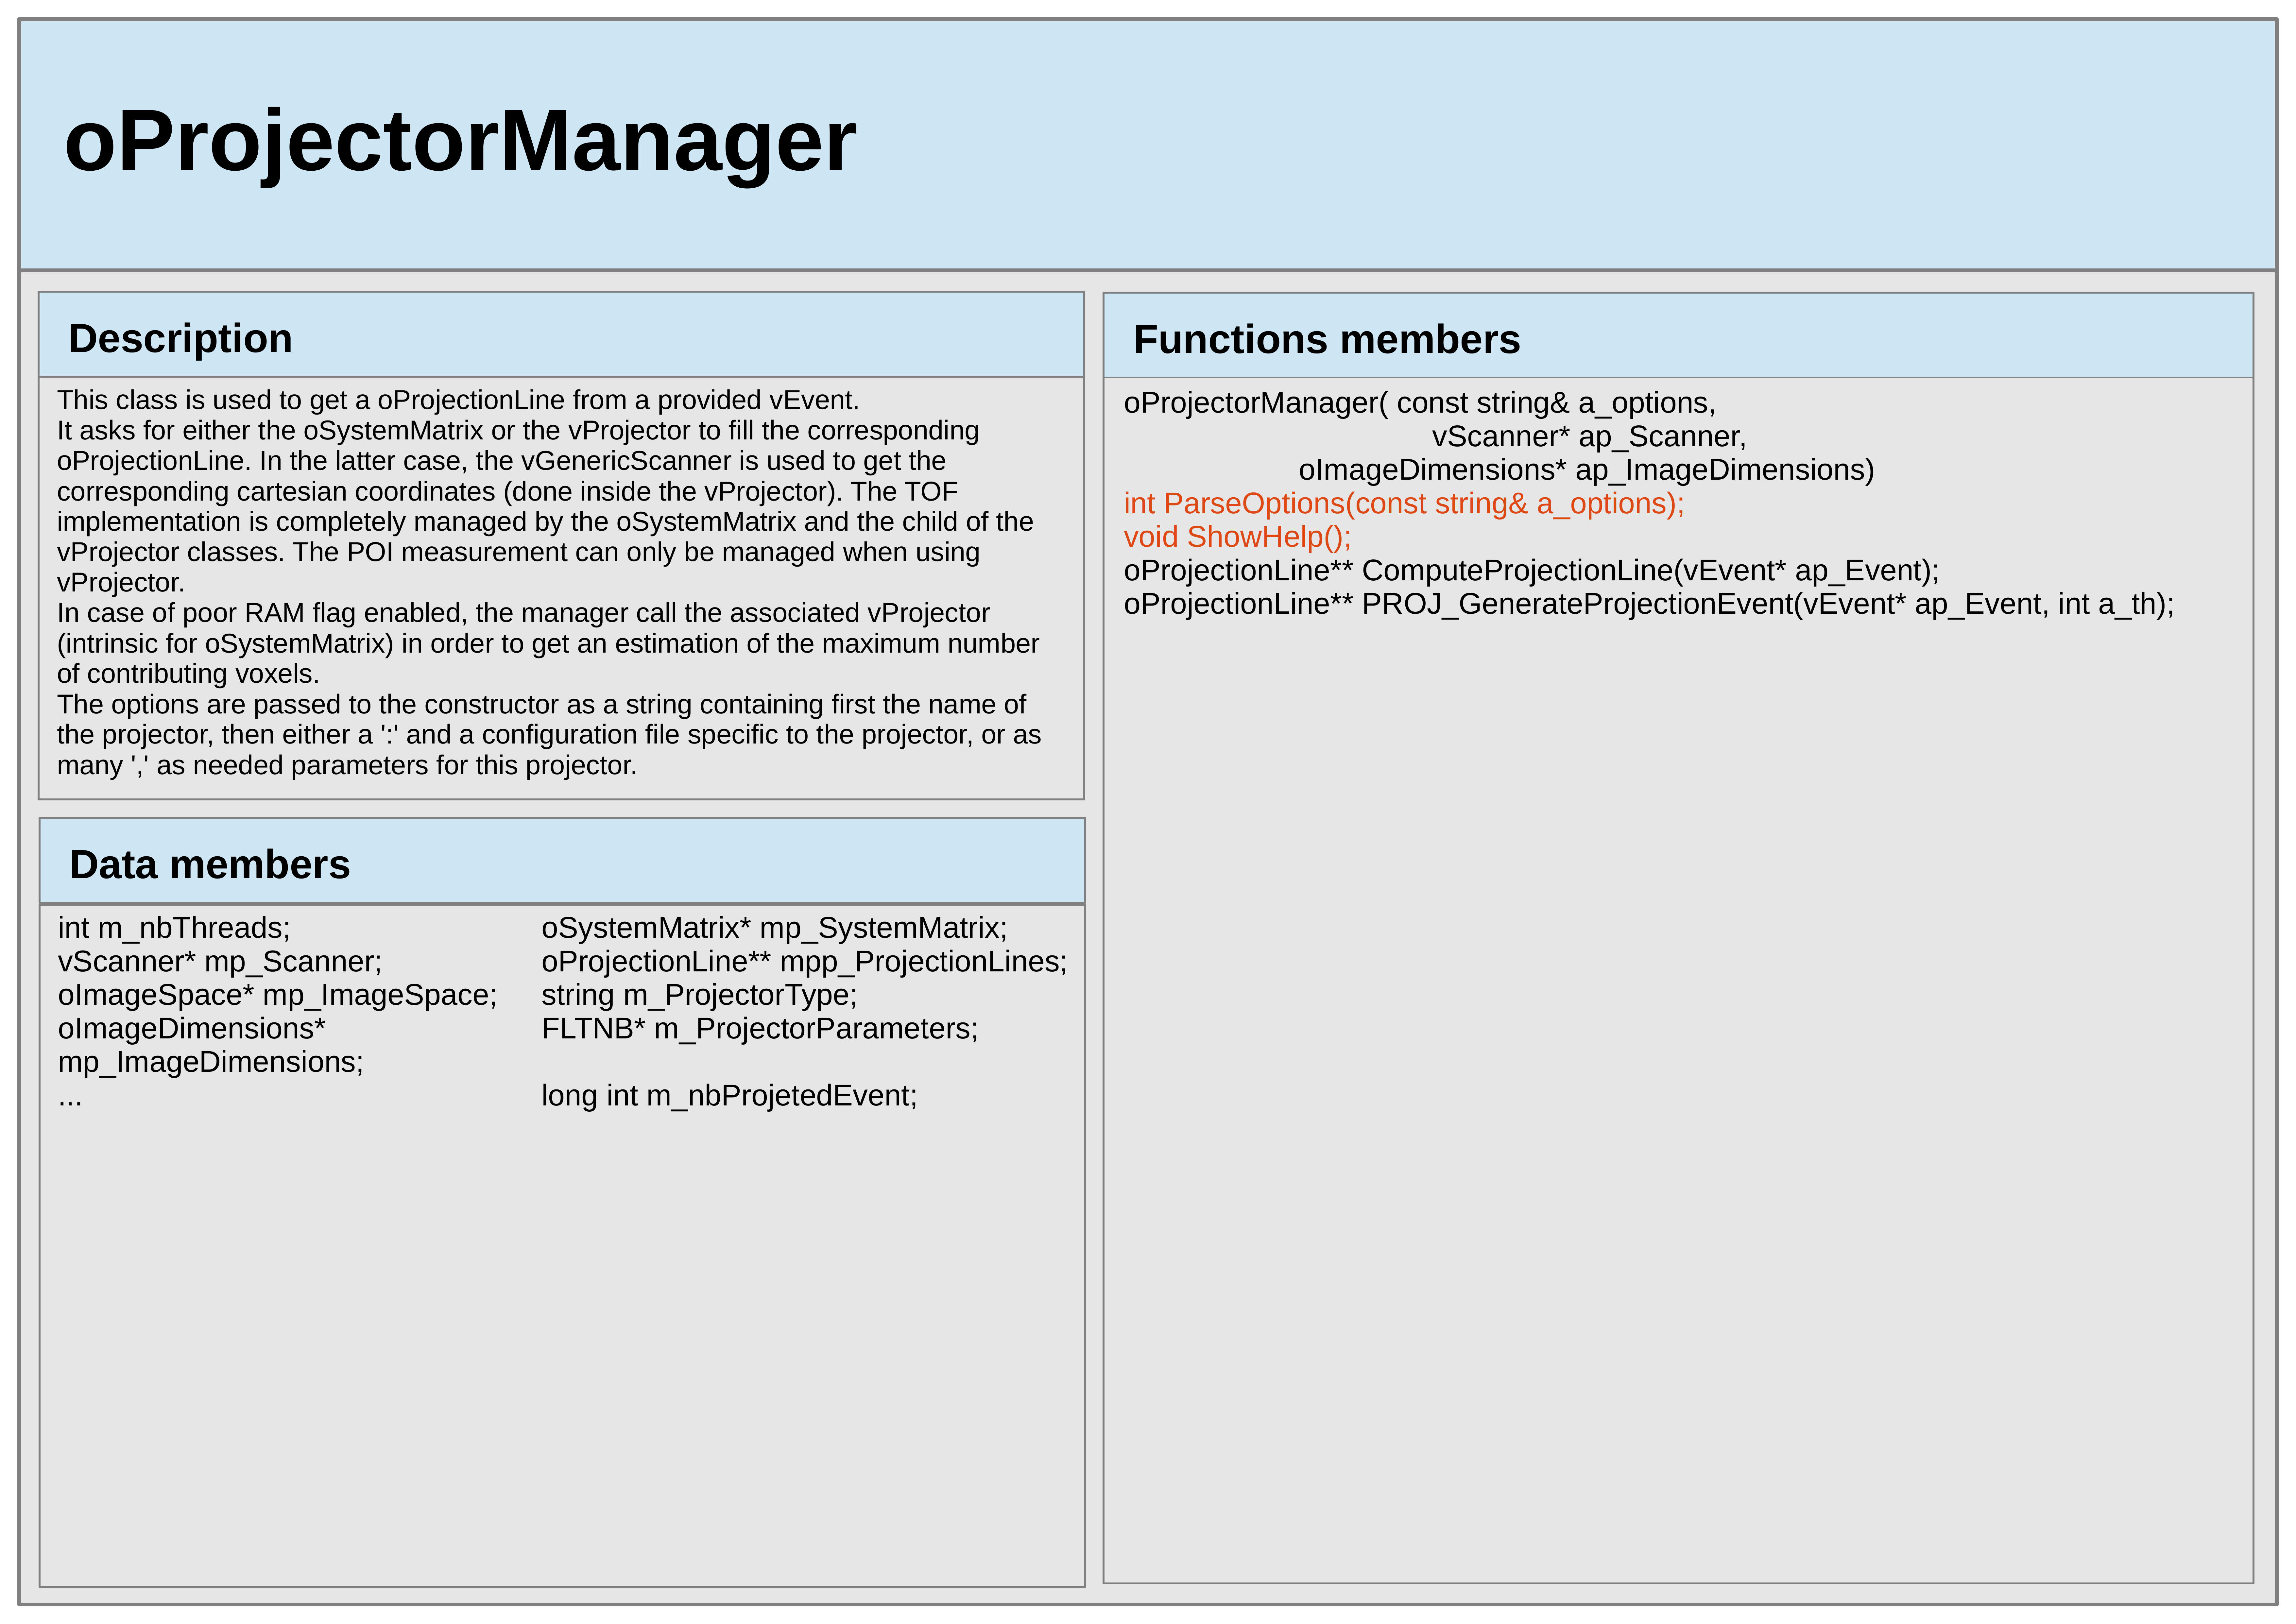

oProjectorManager
Description
Functions members
This class is used to get a oProjectionLine from a provided vEvent.
It asks for either the oSystemMatrix or the vProjector to fill the corresponding oProjectionLine. In the latter case, the vGenericScanner is used to get the corresponding cartesian coordinates (done inside the vProjector). The TOF implementation is completely managed by the oSystemMatrix and the child of the vProjector classes. The POI measurement can only be managed when using vProjector.
In case of poor RAM flag enabled, the manager call the associated vProjector (intrinsic for oSystemMatrix) in order to get an estimation of the maximum number of contributing voxels.
The options are passed to the constructor as a string containing first the name of the projector, then either a ':' and a configuration file specific to the projector, or as many ',' as needed parameters for this projector.
oProjectorManager( const string& a_options,
 vScanner* ap_Scanner,
 oImageDimensions* ap_ImageDimensions)
int ParseOptions(const string& a_options);
void ShowHelp();
oProjectionLine** ComputeProjectionLine(vEvent* ap_Event);
oProjectionLine** PROJ_GenerateProjectionEvent(vEvent* ap_Event, int a_th);
Data members
int m_nbThreads;
vScanner* mp_Scanner;
oImageSpace* mp_ImageSpace;
oImageDimensions* mp_ImageDimensions;
...
oSystemMatrix* mp_SystemMatrix;
oProjectionLine** mpp_ProjectionLines;
string m_ProjectorType;
FLTNB* m_ProjectorParameters;
long int m_nbProjetedEvent;